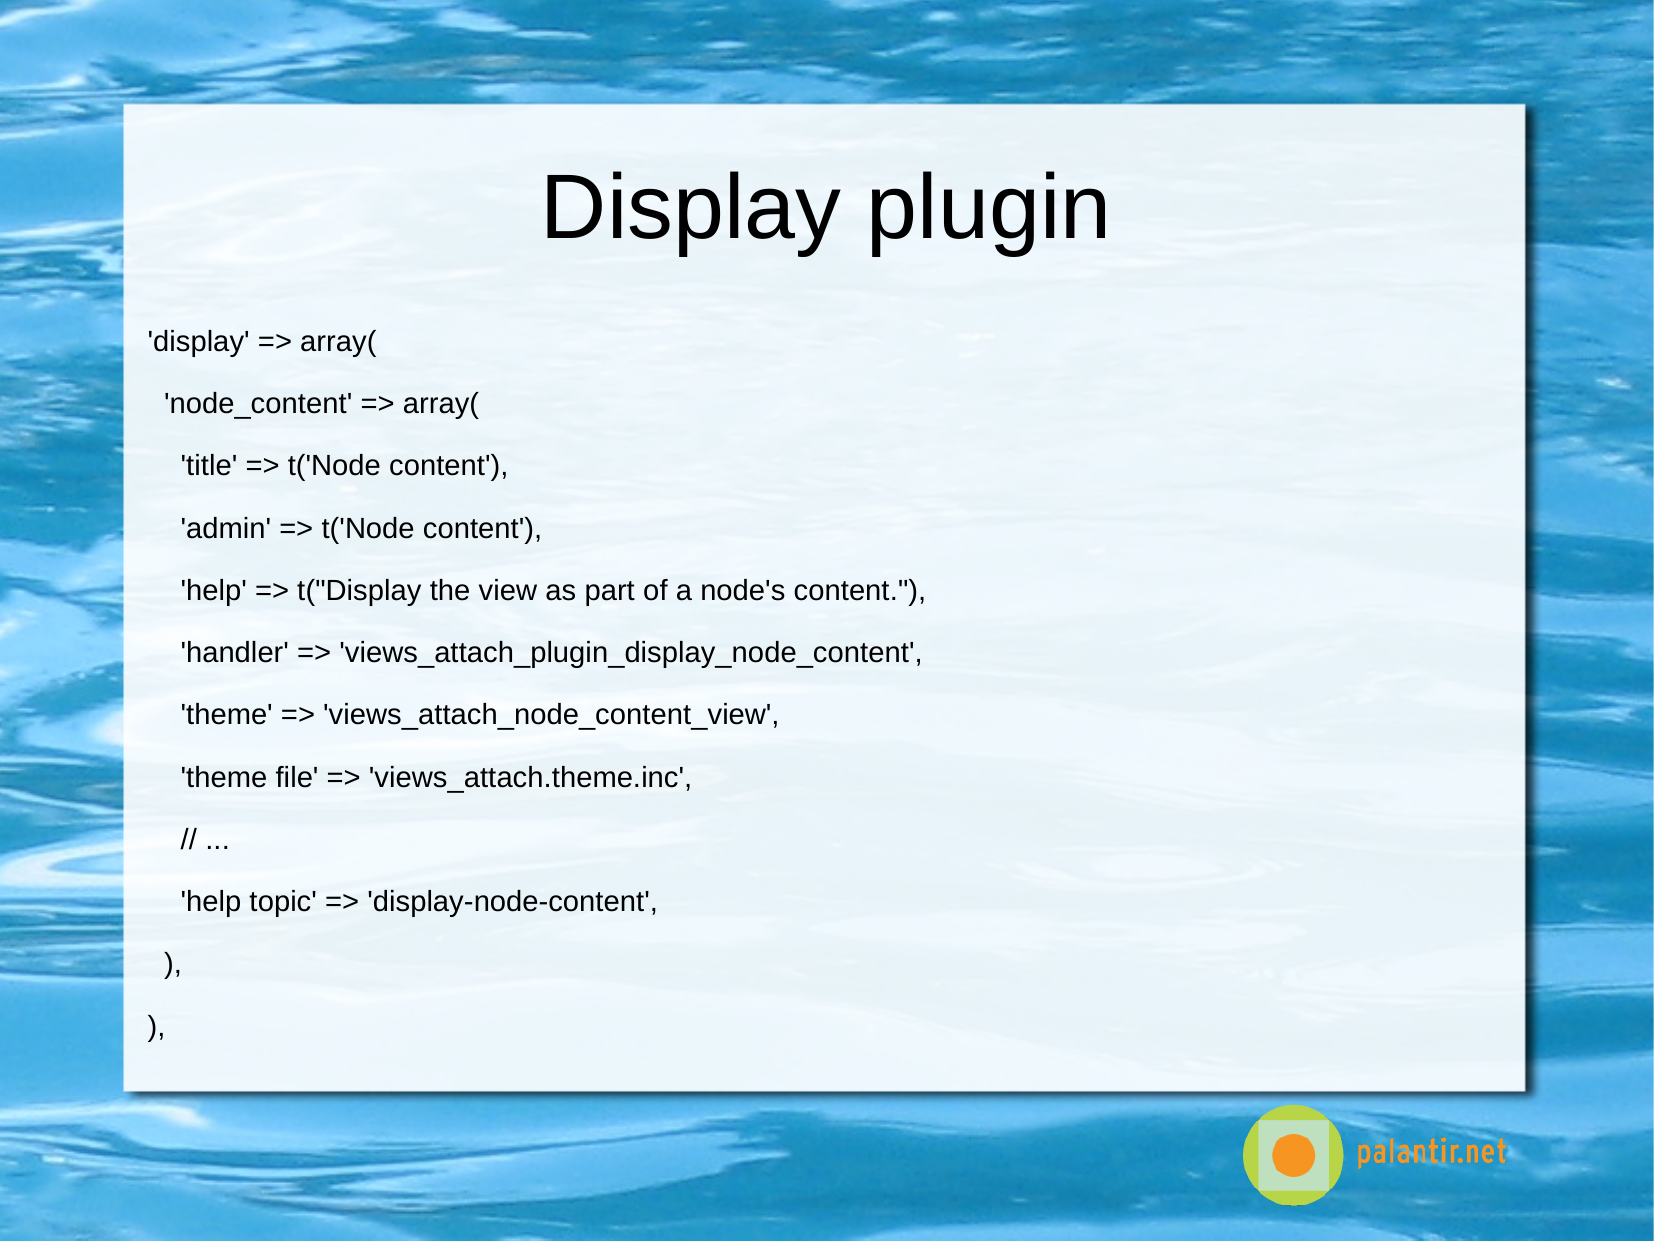

# Display plugin
'display' => array(
 'node_content' => array(
 'title' => t('Node content'),
 'admin' => t('Node content'),
 'help' => t("Display the view as part of a node's content."),
 'handler' => 'views_attach_plugin_display_node_content',
 'theme' => 'views_attach_node_content_view',
 'theme file' => 'views_attach.theme.inc',
 // ...
 'help topic' => 'display-node-content',
 ),
),